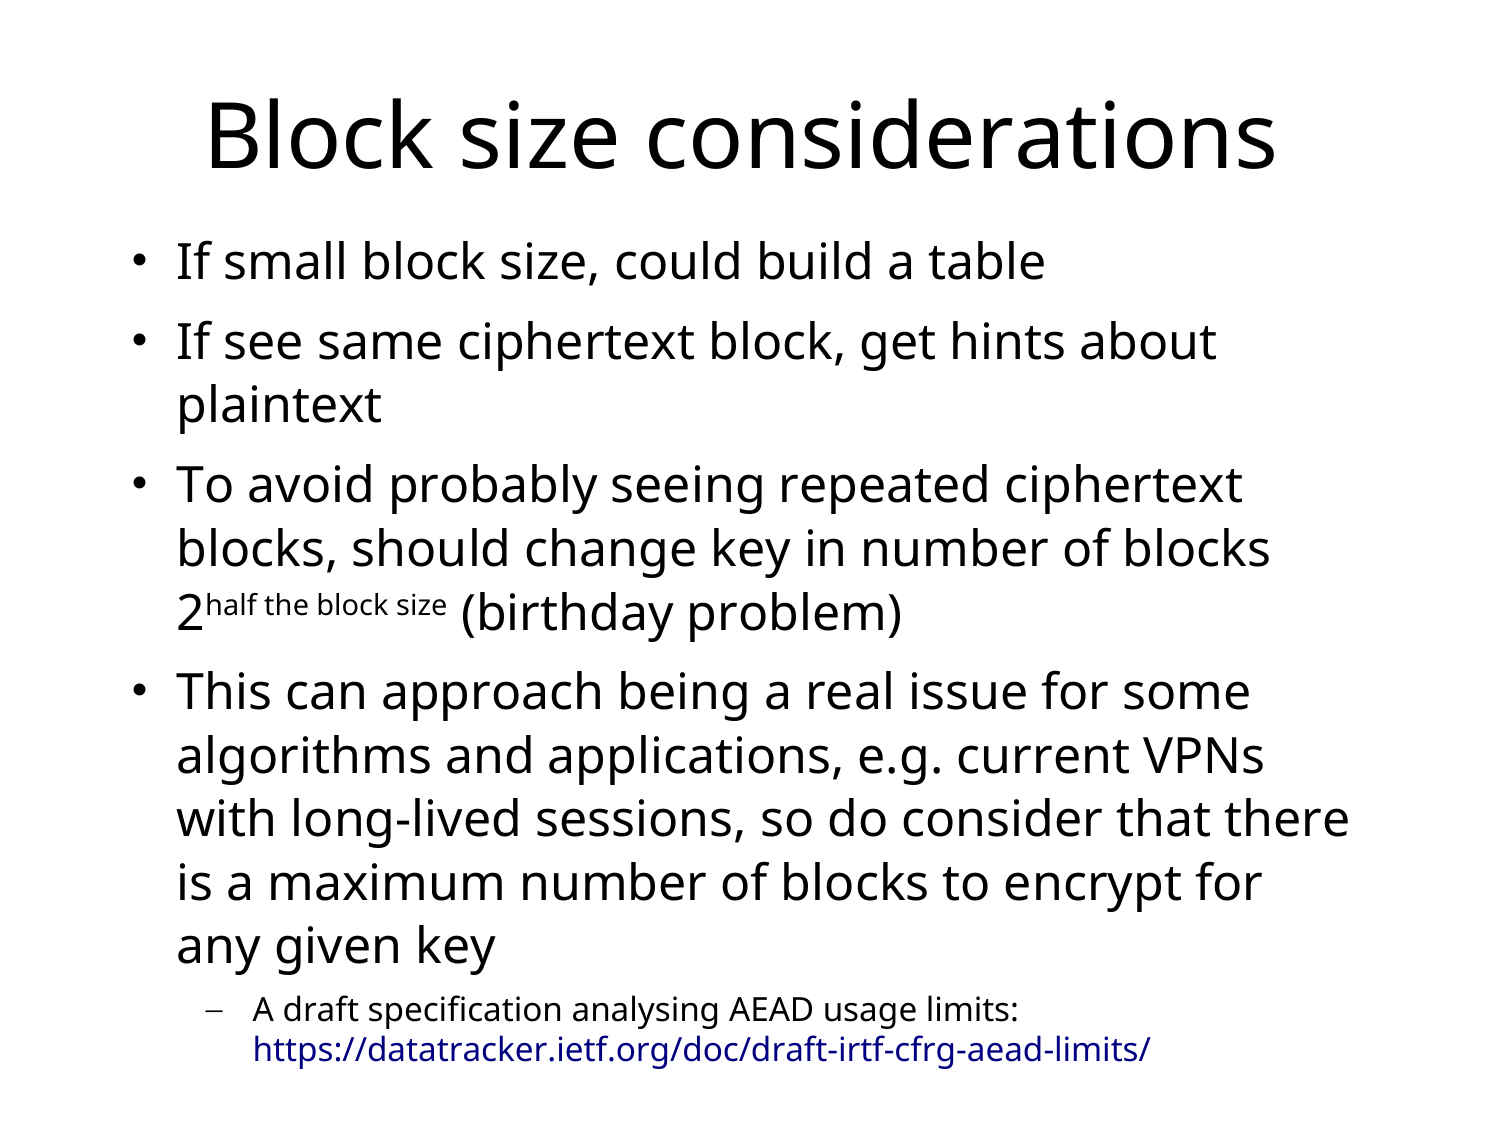

# Block size considerations
If small block size, could build a table
If see same ciphertext block, get hints about plaintext
To avoid probably seeing repeated ciphertext blocks, should change key in number of blocks 2half the block size (birthday problem)
This can approach being a real issue for some algorithms and applications, e.g. current VPNs with long-lived sessions, so do consider that there is a maximum number of blocks to encrypt for any given key
A draft specification analysing AEAD usage limits:https://datatracker.ietf.org/doc/draft-irtf-cfrg-aead-limits/